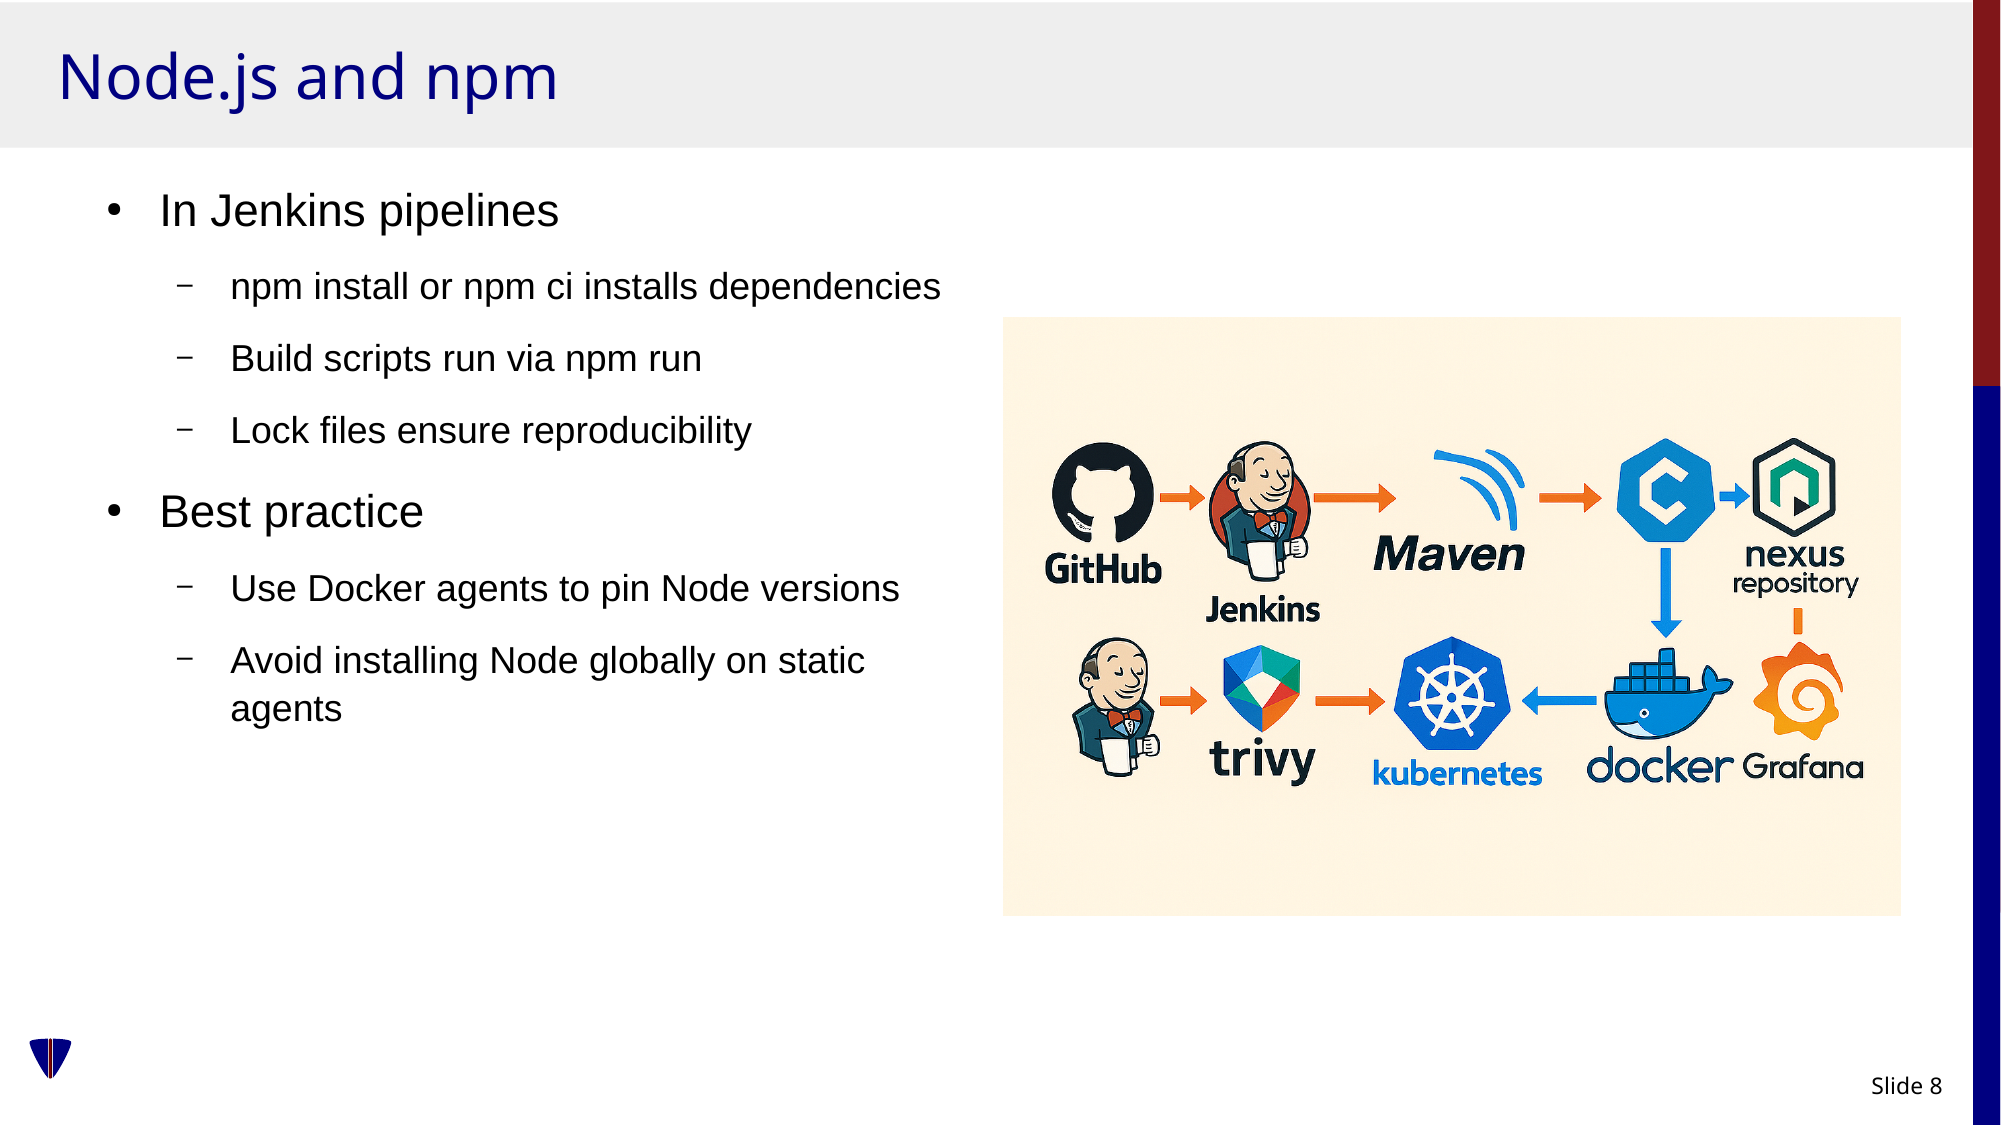

# Node.js and npm
In Jenkins pipelines
npm install or npm ci installs dependencies
Build scripts run via npm run
Lock files ensure reproducibility
Best practice
Use Docker agents to pin Node versions
Avoid installing Node globally on static agents